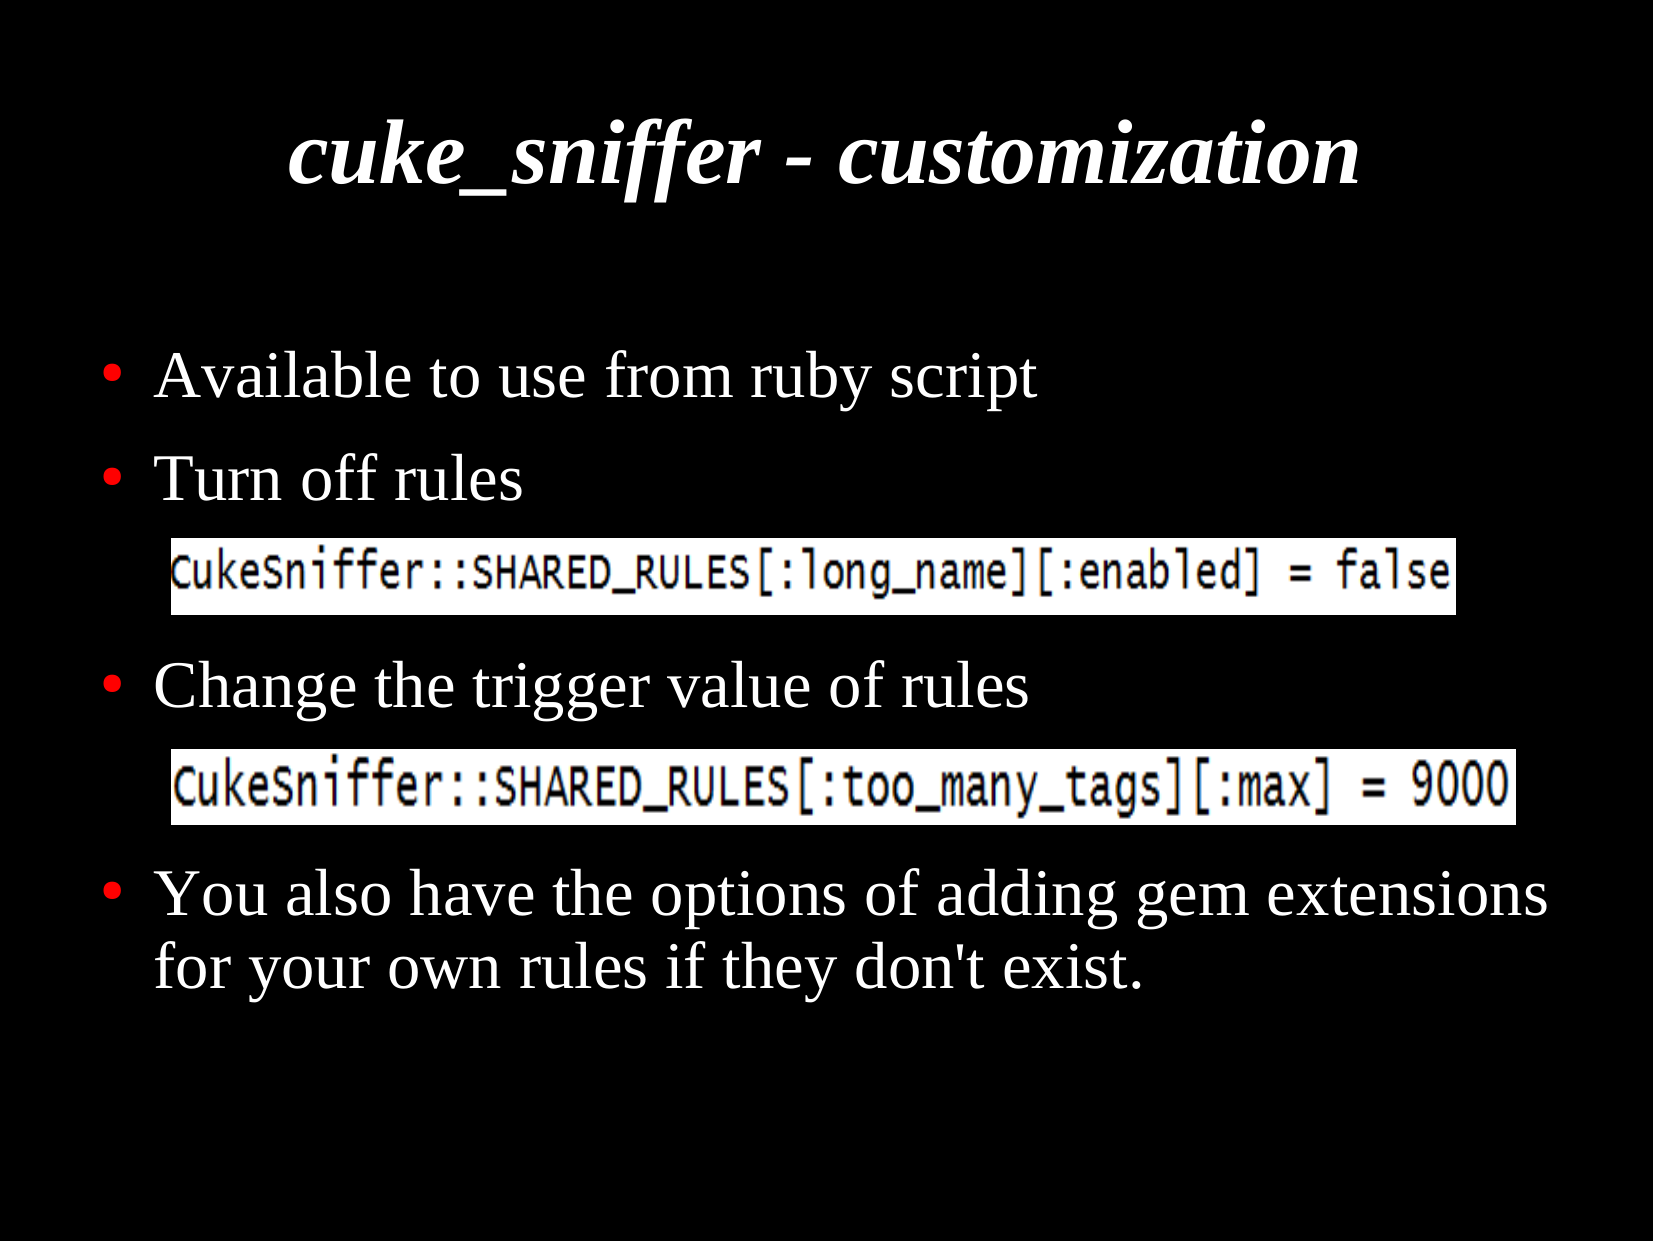

# cuke_sniffer - customization
Available to use from ruby script
Turn off rules
Change the trigger value of rules
You also have the options of adding gem extensions for your own rules if they don't exist.